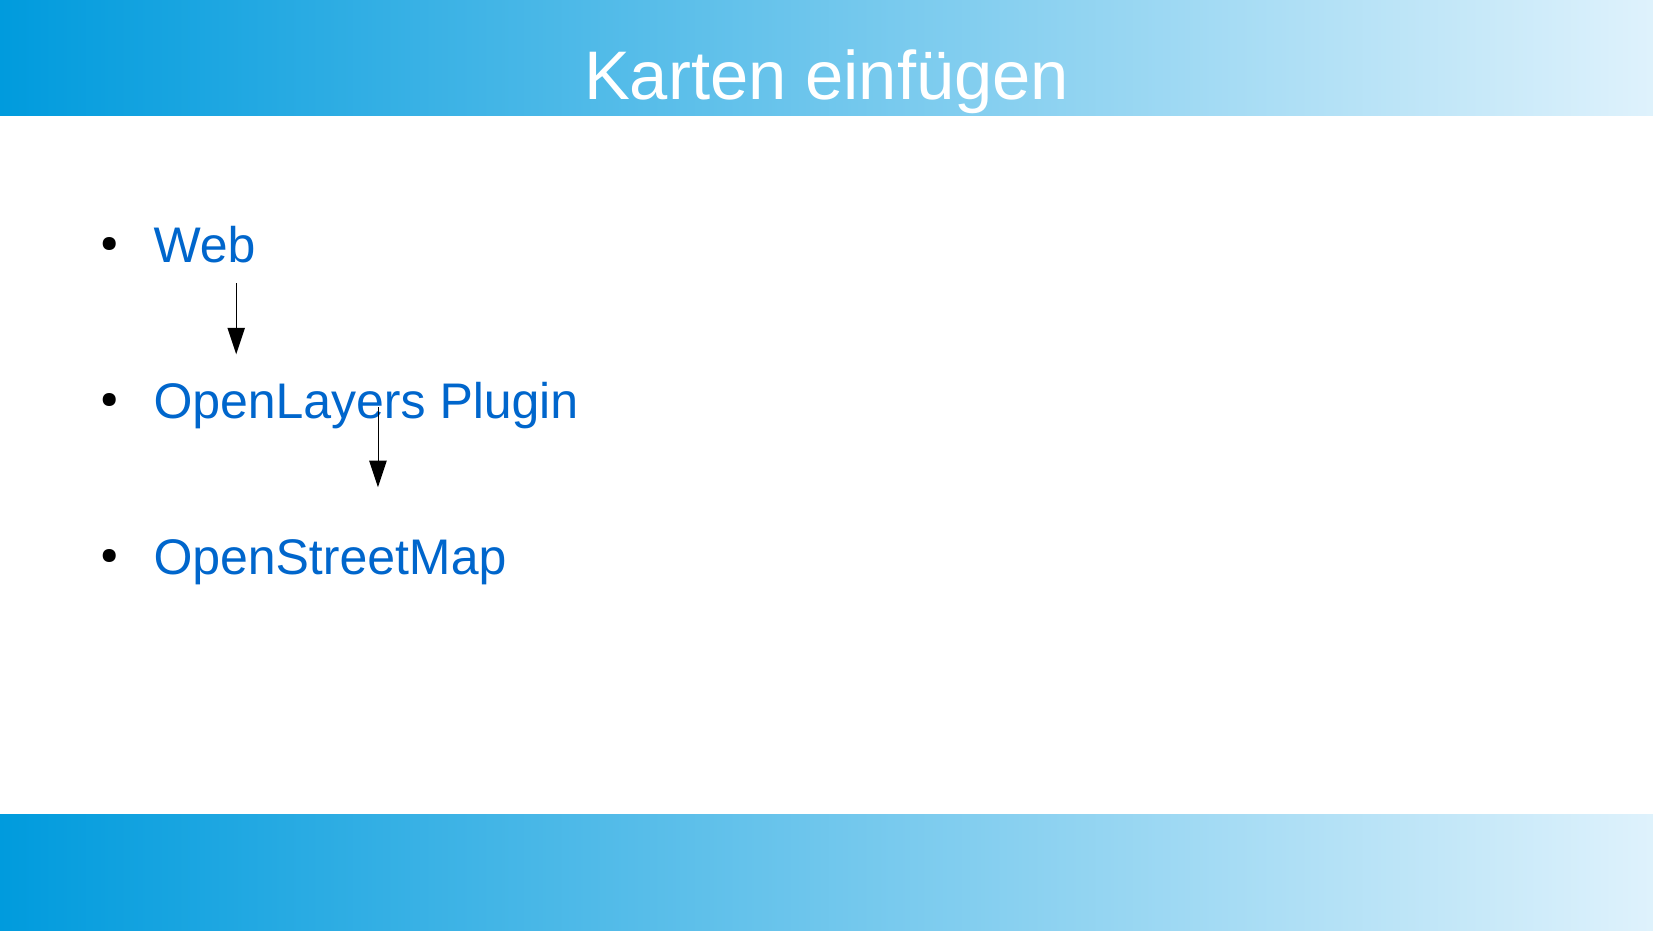

# Karten einfügen
Web
OpenLayers Plugin
OpenStreetMap